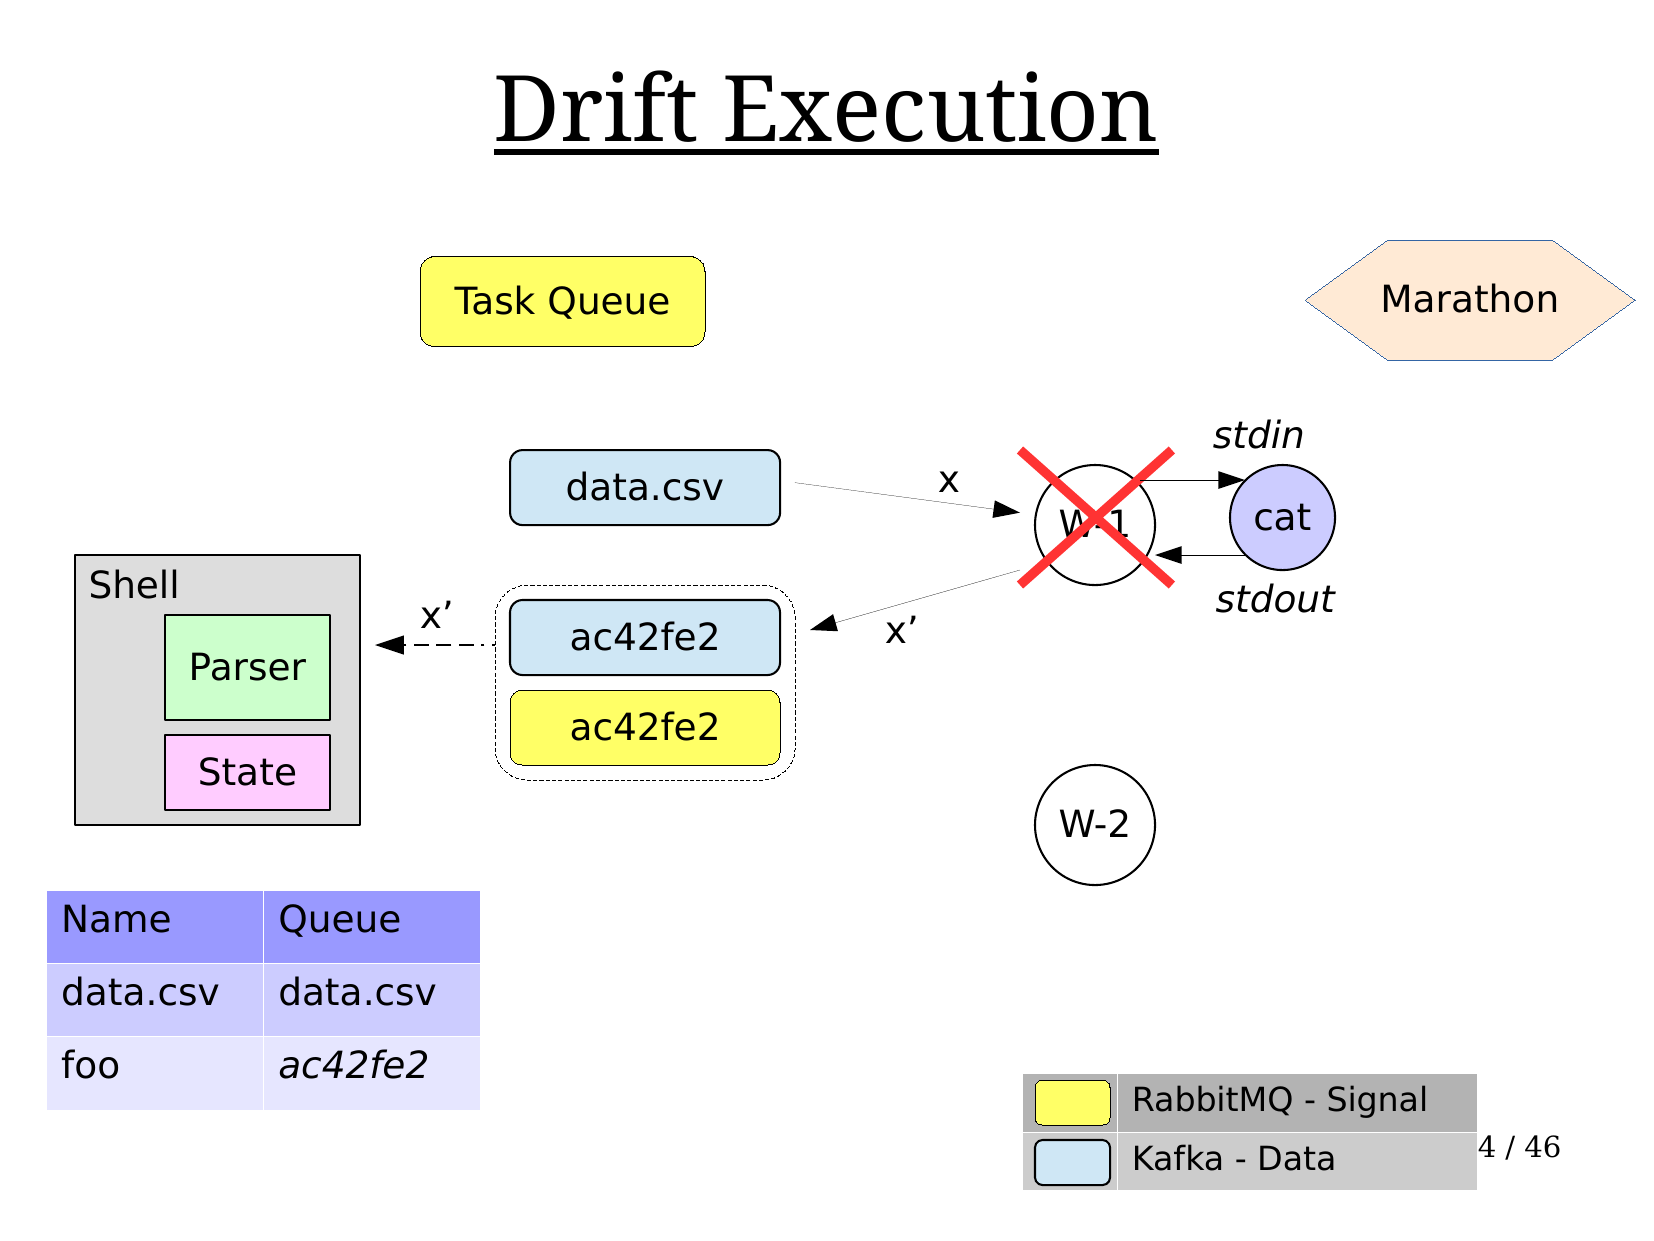

# Drift Execution
Marathon
Task Queue
stdin
x
data.csv
W-1
cat
Shell
stdout
x’
ac42fe2
x’
Parser
ac42fe2
State
W-2
| Name | Queue |
| --- | --- |
| data.csv | data.csv |
| foo | ac42fe2 |
| | RabbitMQ - Signal |
| --- | --- |
| | Kafka - Data |
34